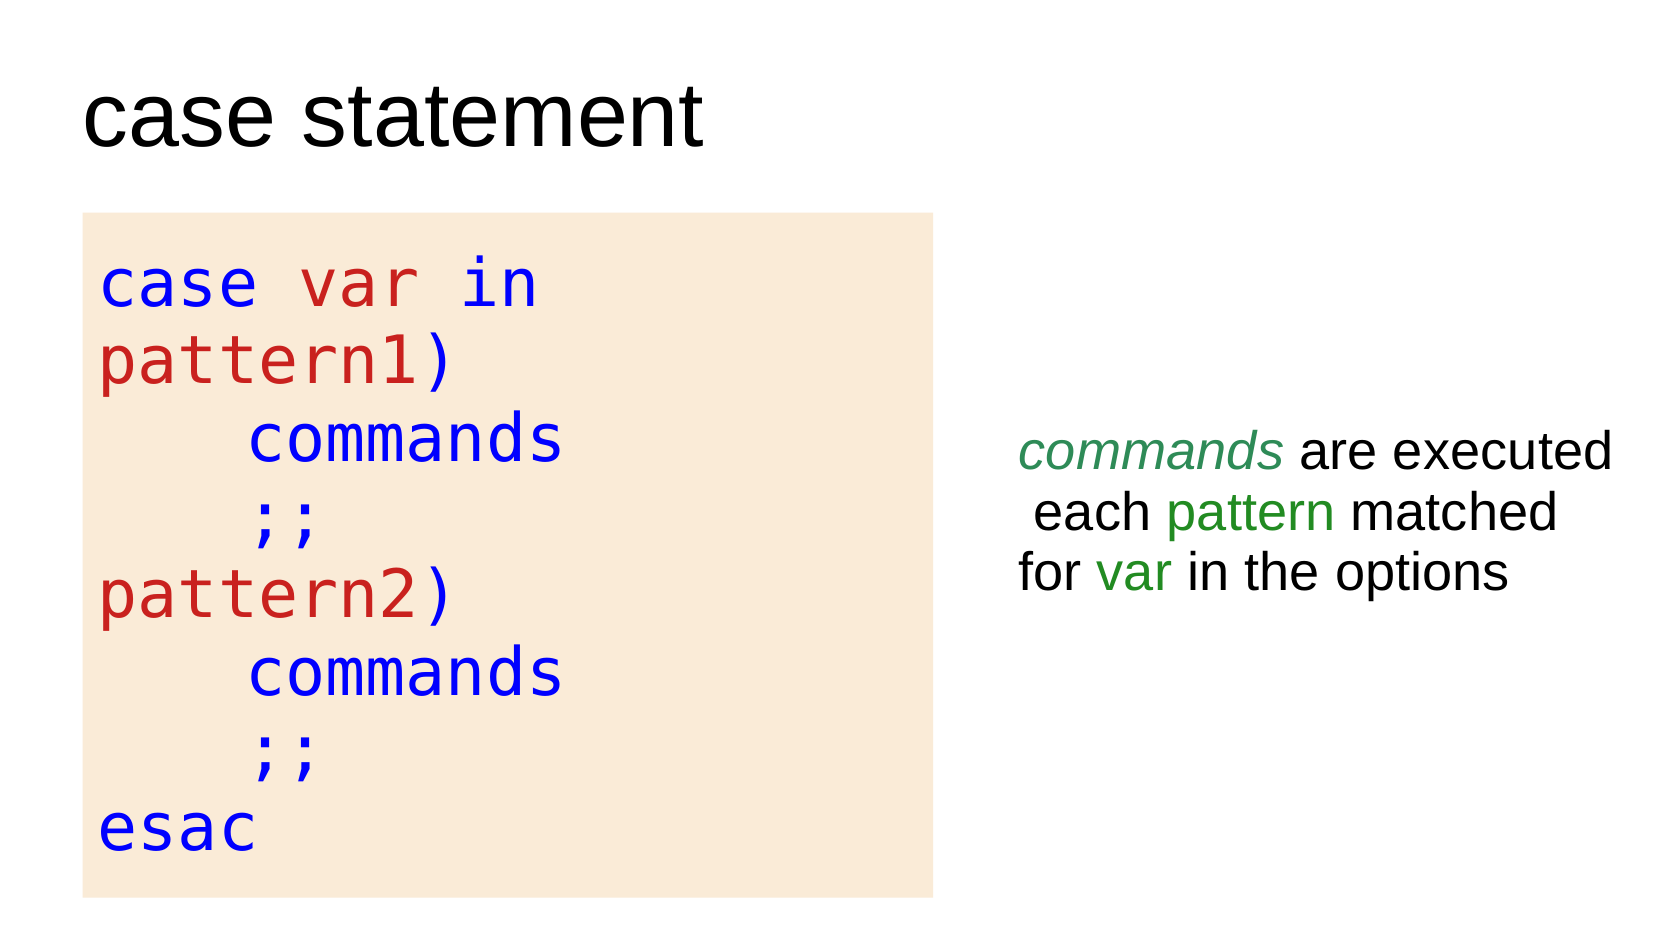

# case statement
case var in
pattern1)
		commands
		;;
pattern2)
		commands
		;;
esac
commands are executed each pattern matched for var in the options